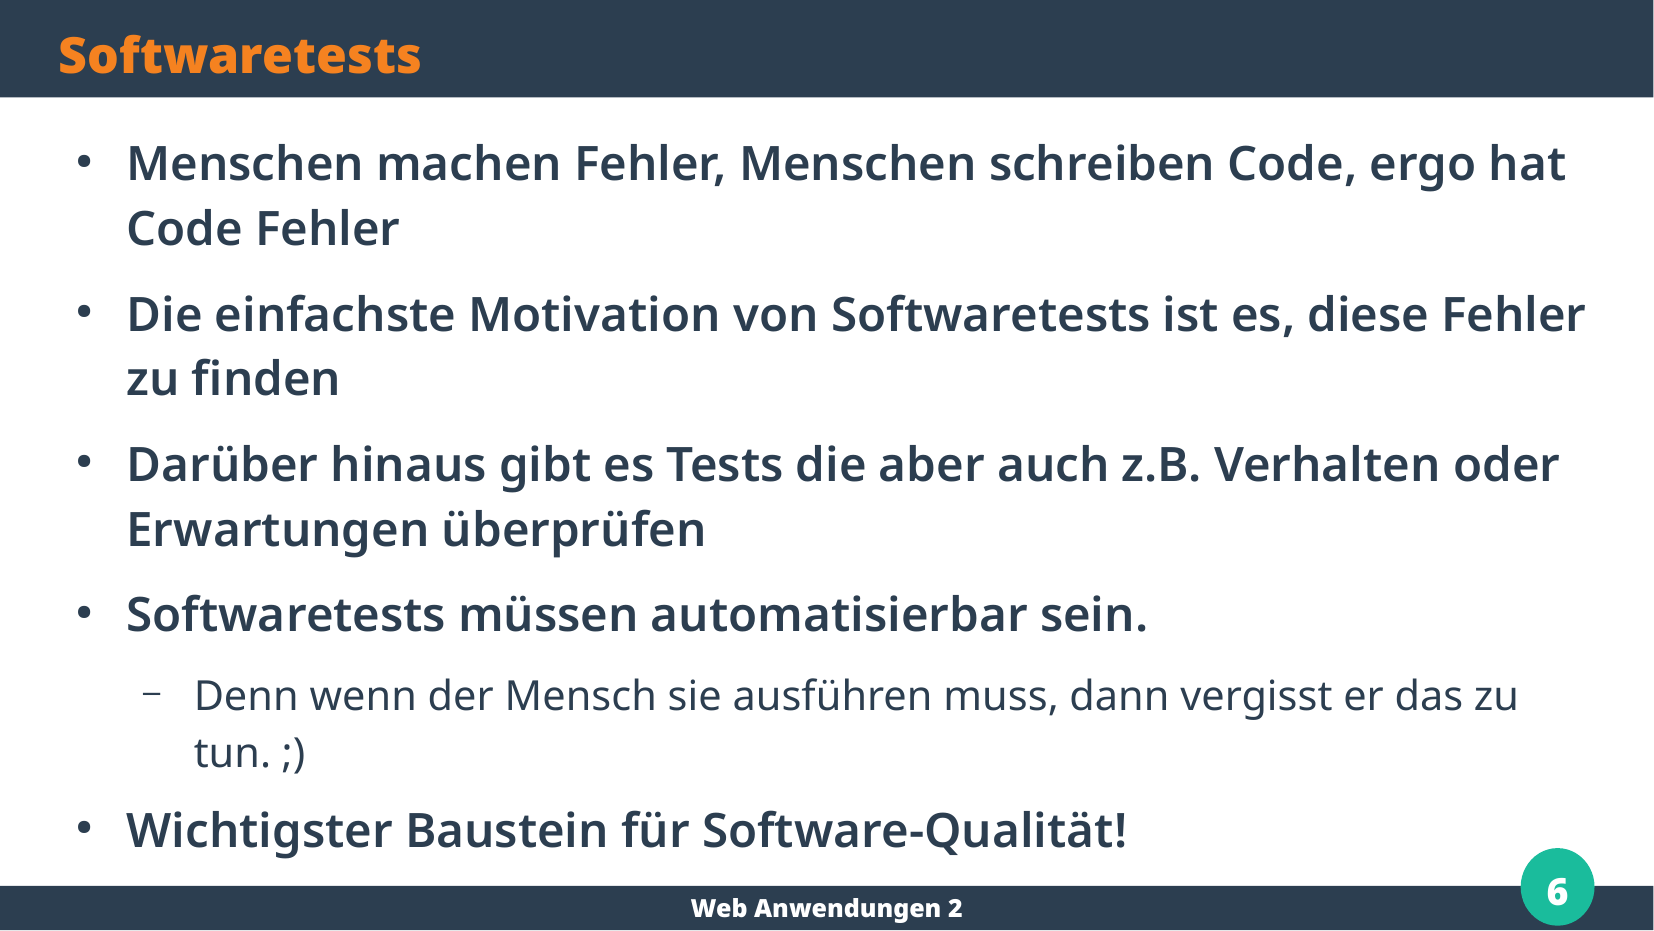

# Softwaretests
Menschen machen Fehler, Menschen schreiben Code, ergo hat Code Fehler
Die einfachste Motivation von Softwaretests ist es, diese Fehler zu finden
Darüber hinaus gibt es Tests die aber auch z.B. Verhalten oder Erwartungen überprüfen
Softwaretests müssen automatisierbar sein.
Denn wenn der Mensch sie ausführen muss, dann vergisst er das zu tun. ;)
Wichtigster Baustein für Software-Qualität!
6